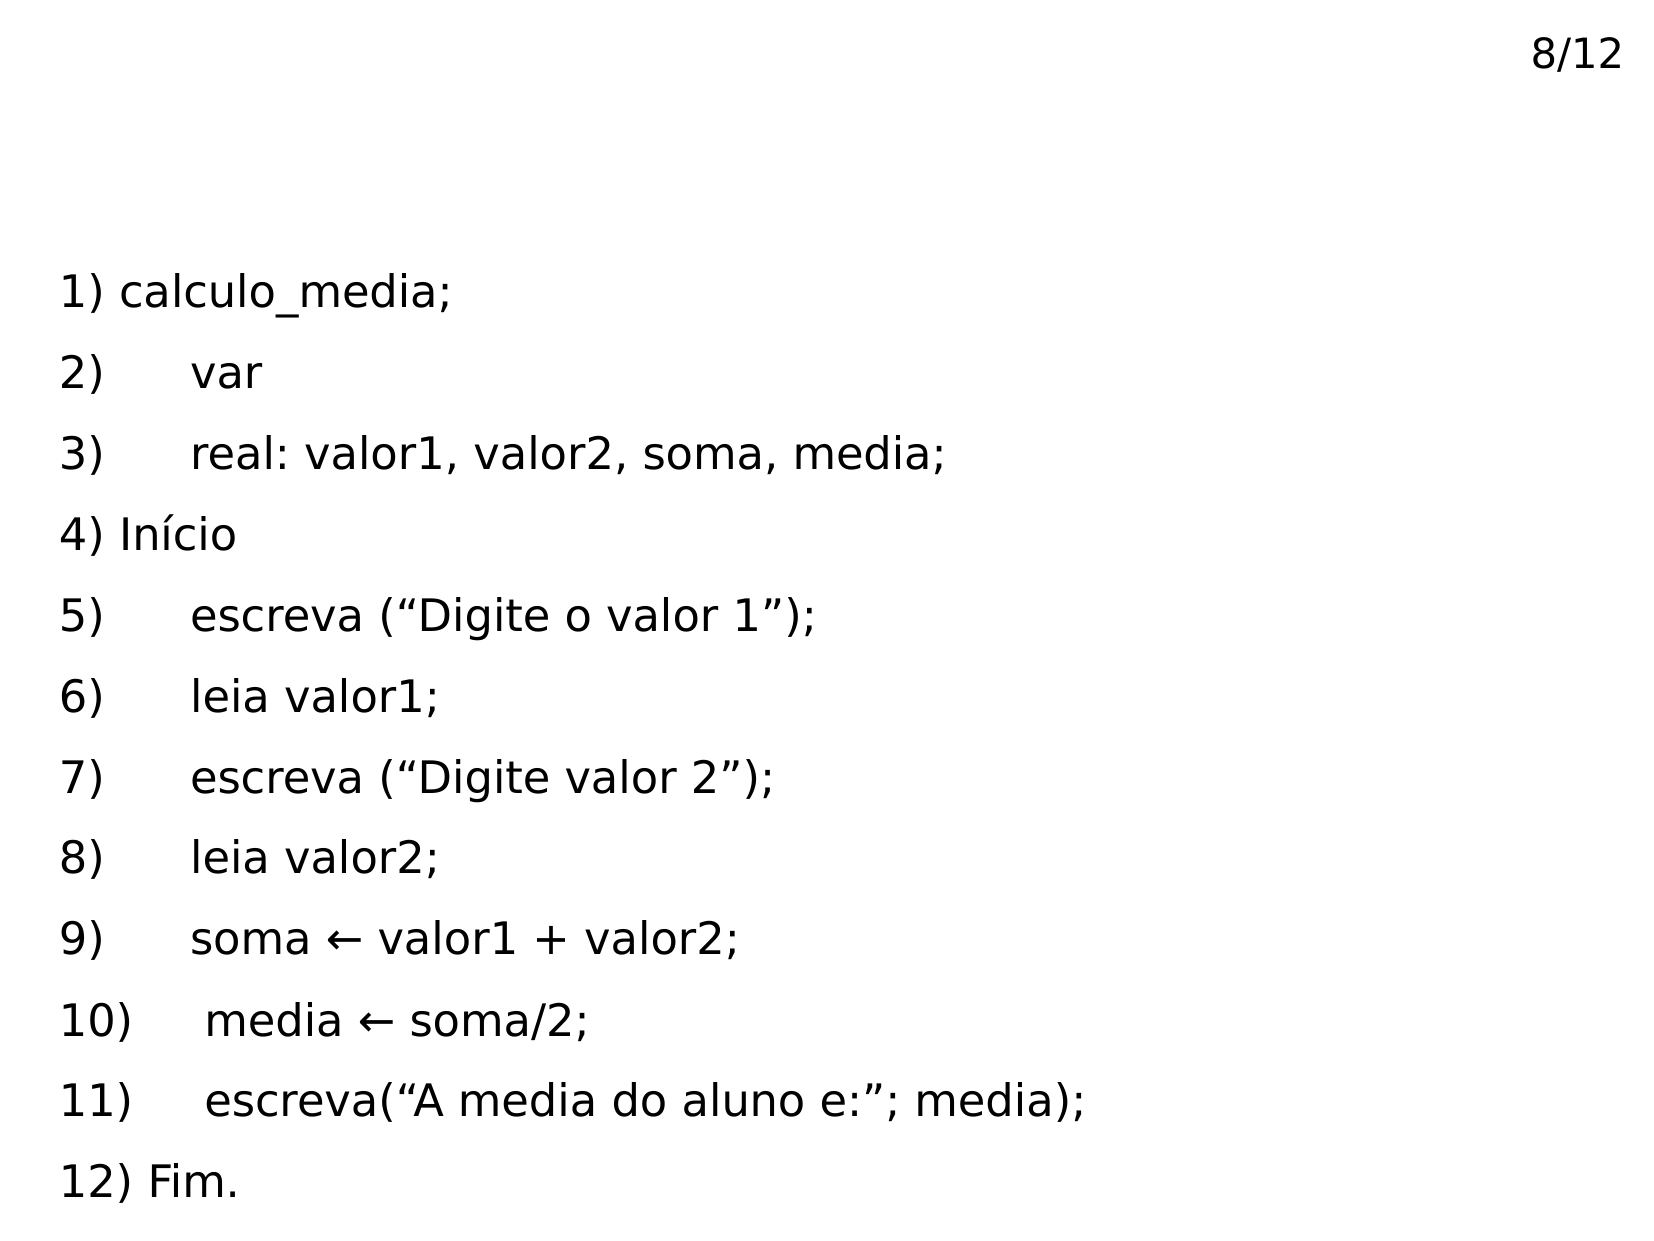

#
8
1) calculo_media;
2) var
3) real: valor1, valor2, soma, media;
4) Início
5) escreva (“Digite o valor 1”);
6) leia valor1;
7) escreva (“Digite valor 2”);
8) leia valor2;
9) soma ← valor1 + valor2;
10) media ← soma/2;
11) escreva(“A media do aluno e:”; media);
12) Fim.